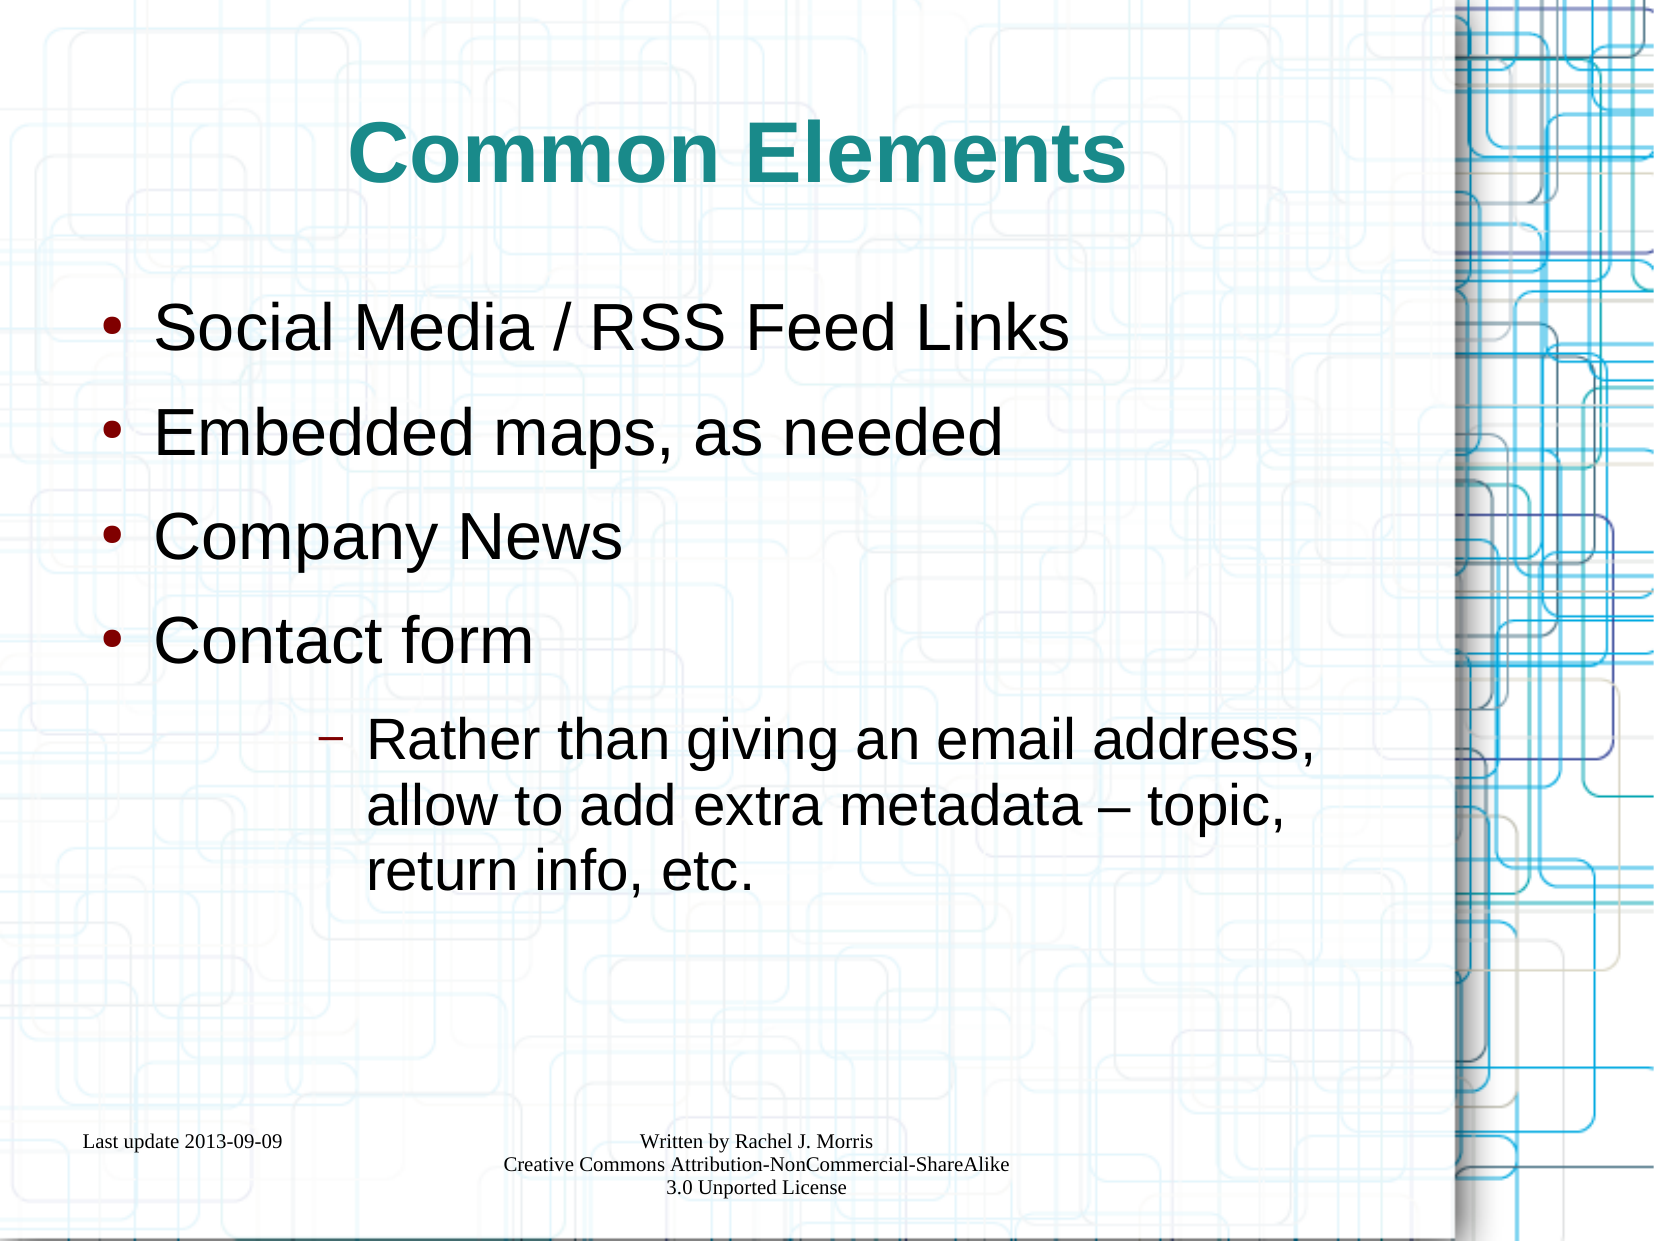

# Common Elements
Social Media / RSS Feed Links
Embedded maps, as needed
Company News
Contact form
Rather than giving an email address, allow to add extra metadata – topic, return info, etc.